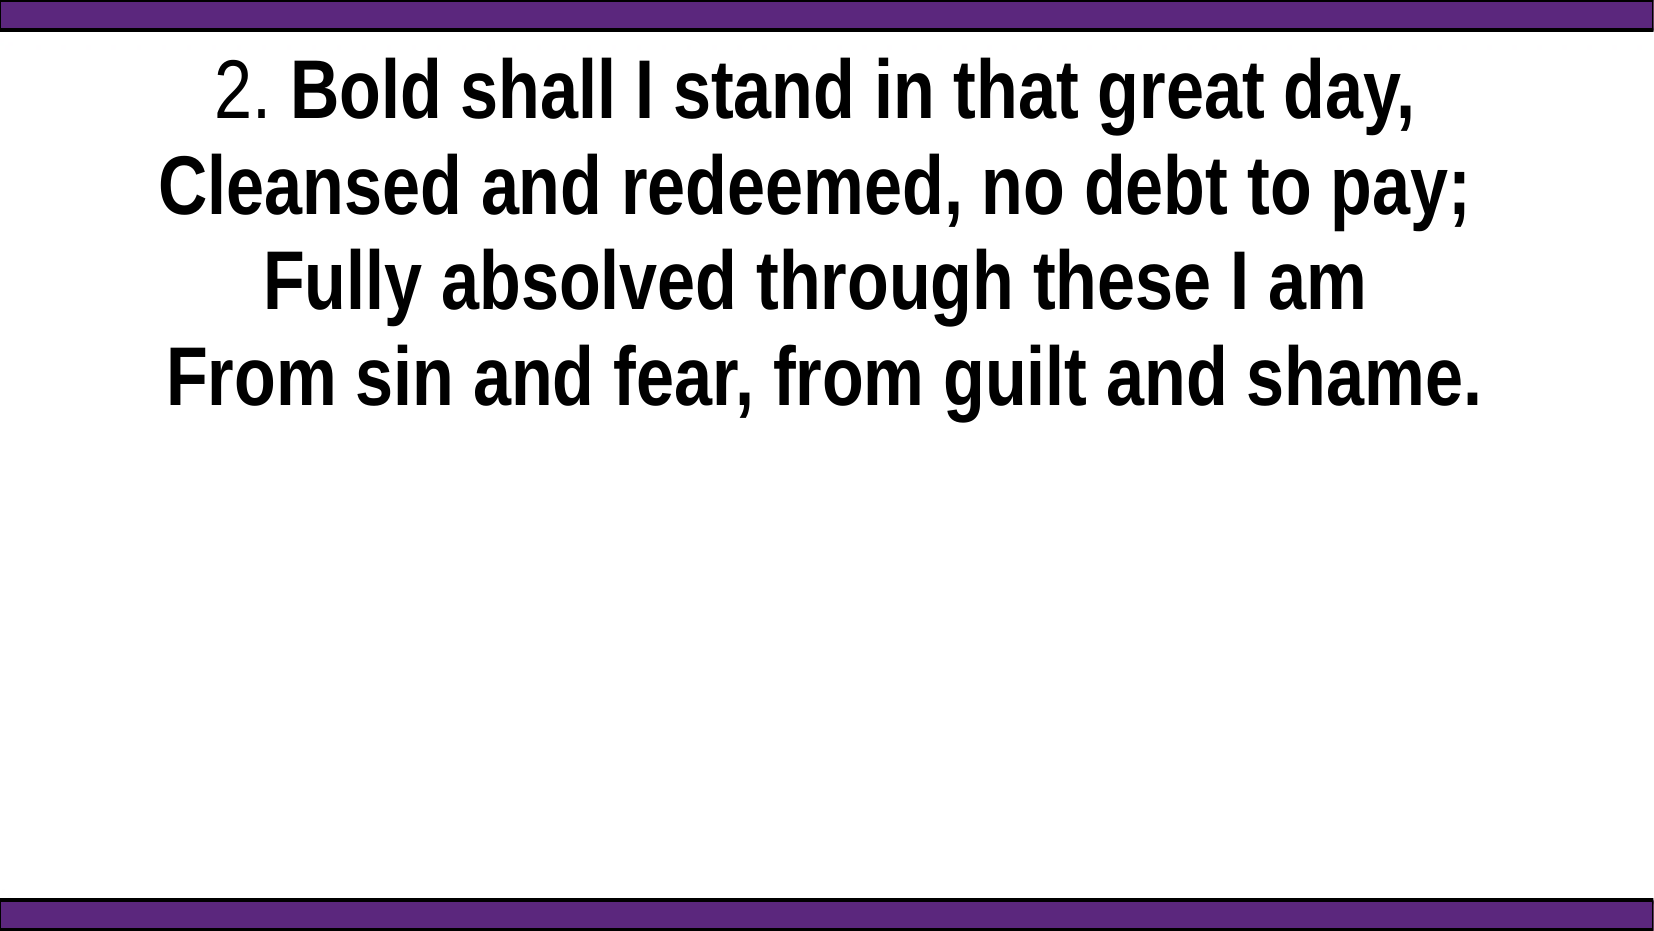

2. Bold shall I stand in that great day,
Cleansed and redeemed, no debt to pay;
Fully absolved through these I am
From sin and fear, from guilt and shame.